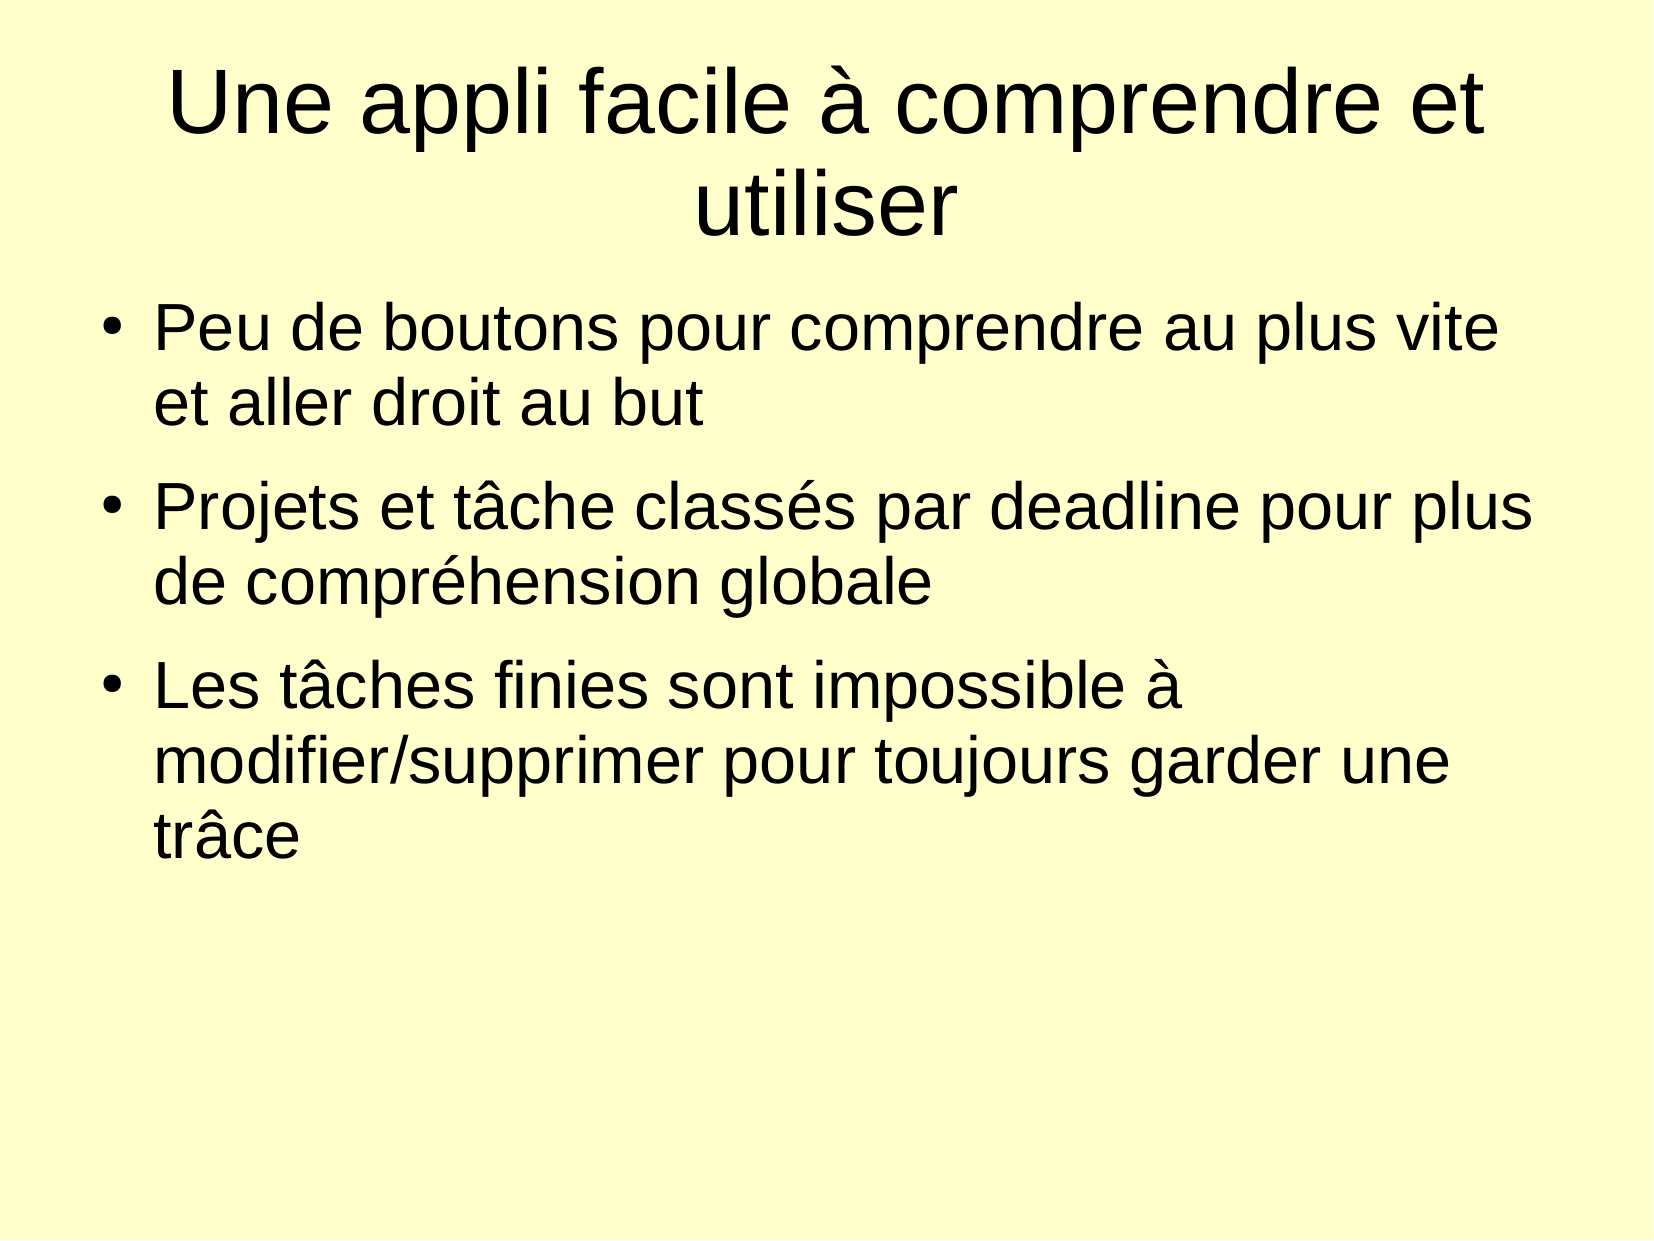

# Une appli facile à comprendre et utiliser
Peu de boutons pour comprendre au plus vite et aller droit au but
Projets et tâche classés par deadline pour plus de compréhension globale
Les tâches finies sont impossible à modifier/supprimer pour toujours garder une trâce